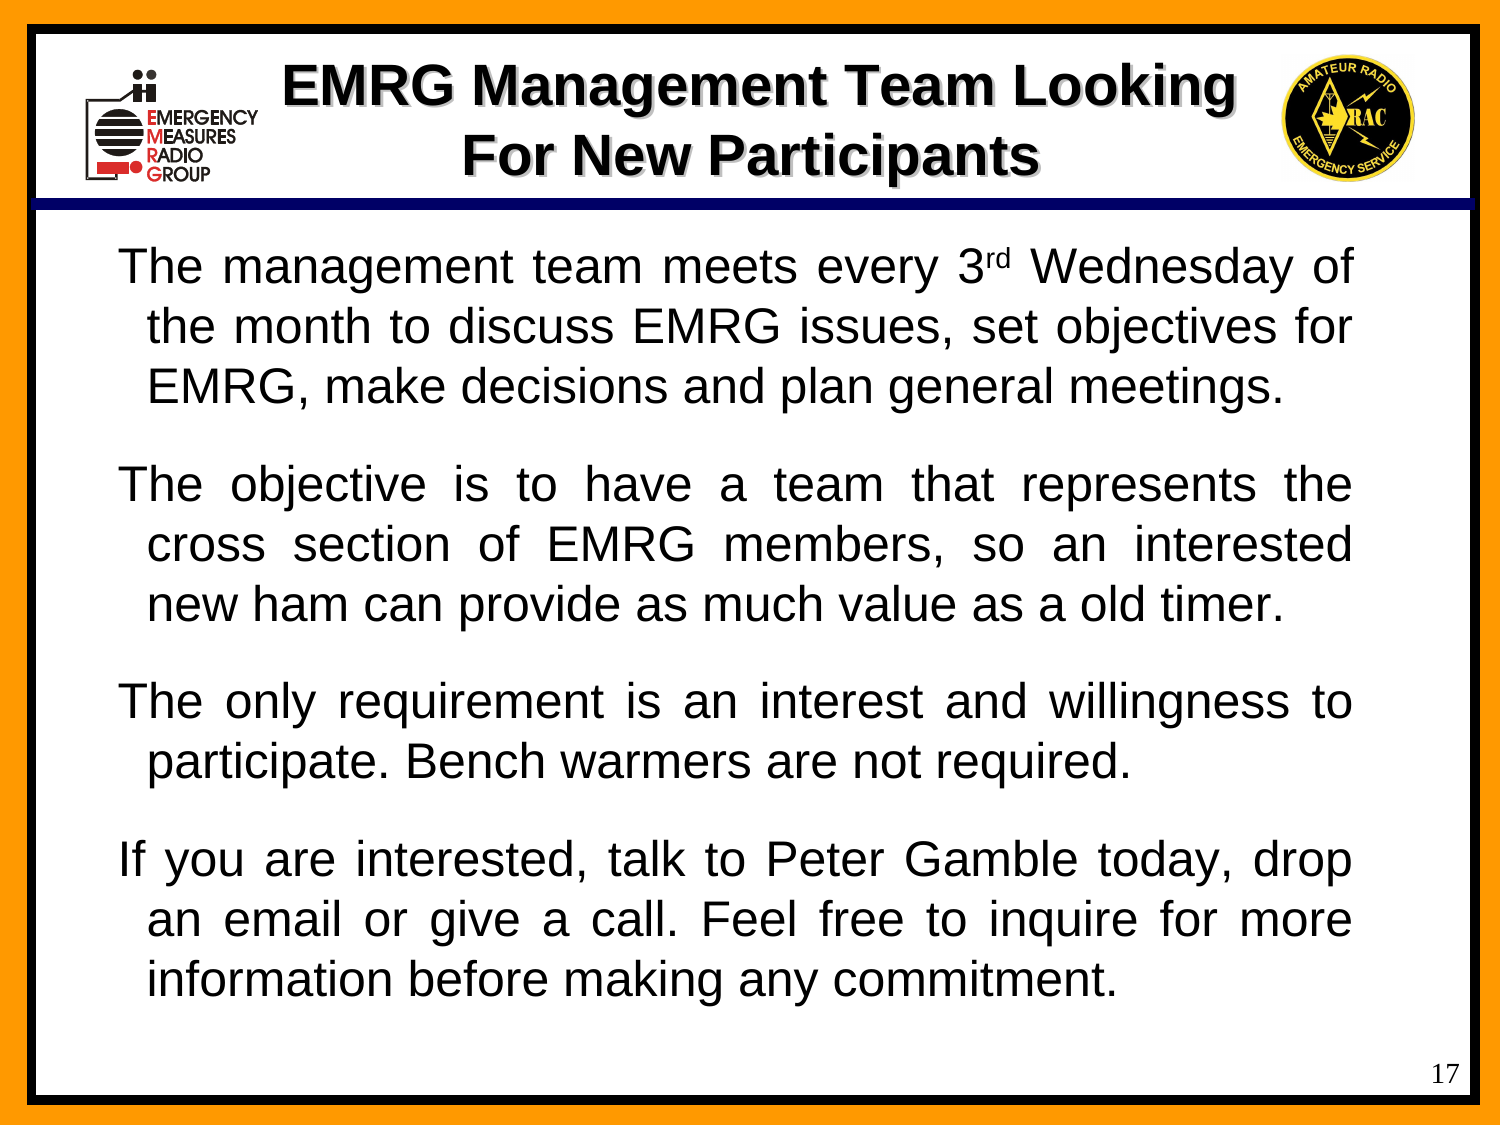

EMRG Management Team Looking For New Participants
The management team meets every 3rd Wednesday of the month to discuss EMRG issues, set objectives for EMRG, make decisions and plan general meetings.
The objective is to have a team that represents the cross section of EMRG members, so an interested new ham can provide as much value as a old timer.
The only requirement is an interest and willingness to participate. Bench warmers are not required.
If you are interested, talk to Peter Gamble today, drop an email or give a call. Feel free to inquire for more information before making any commitment.
17